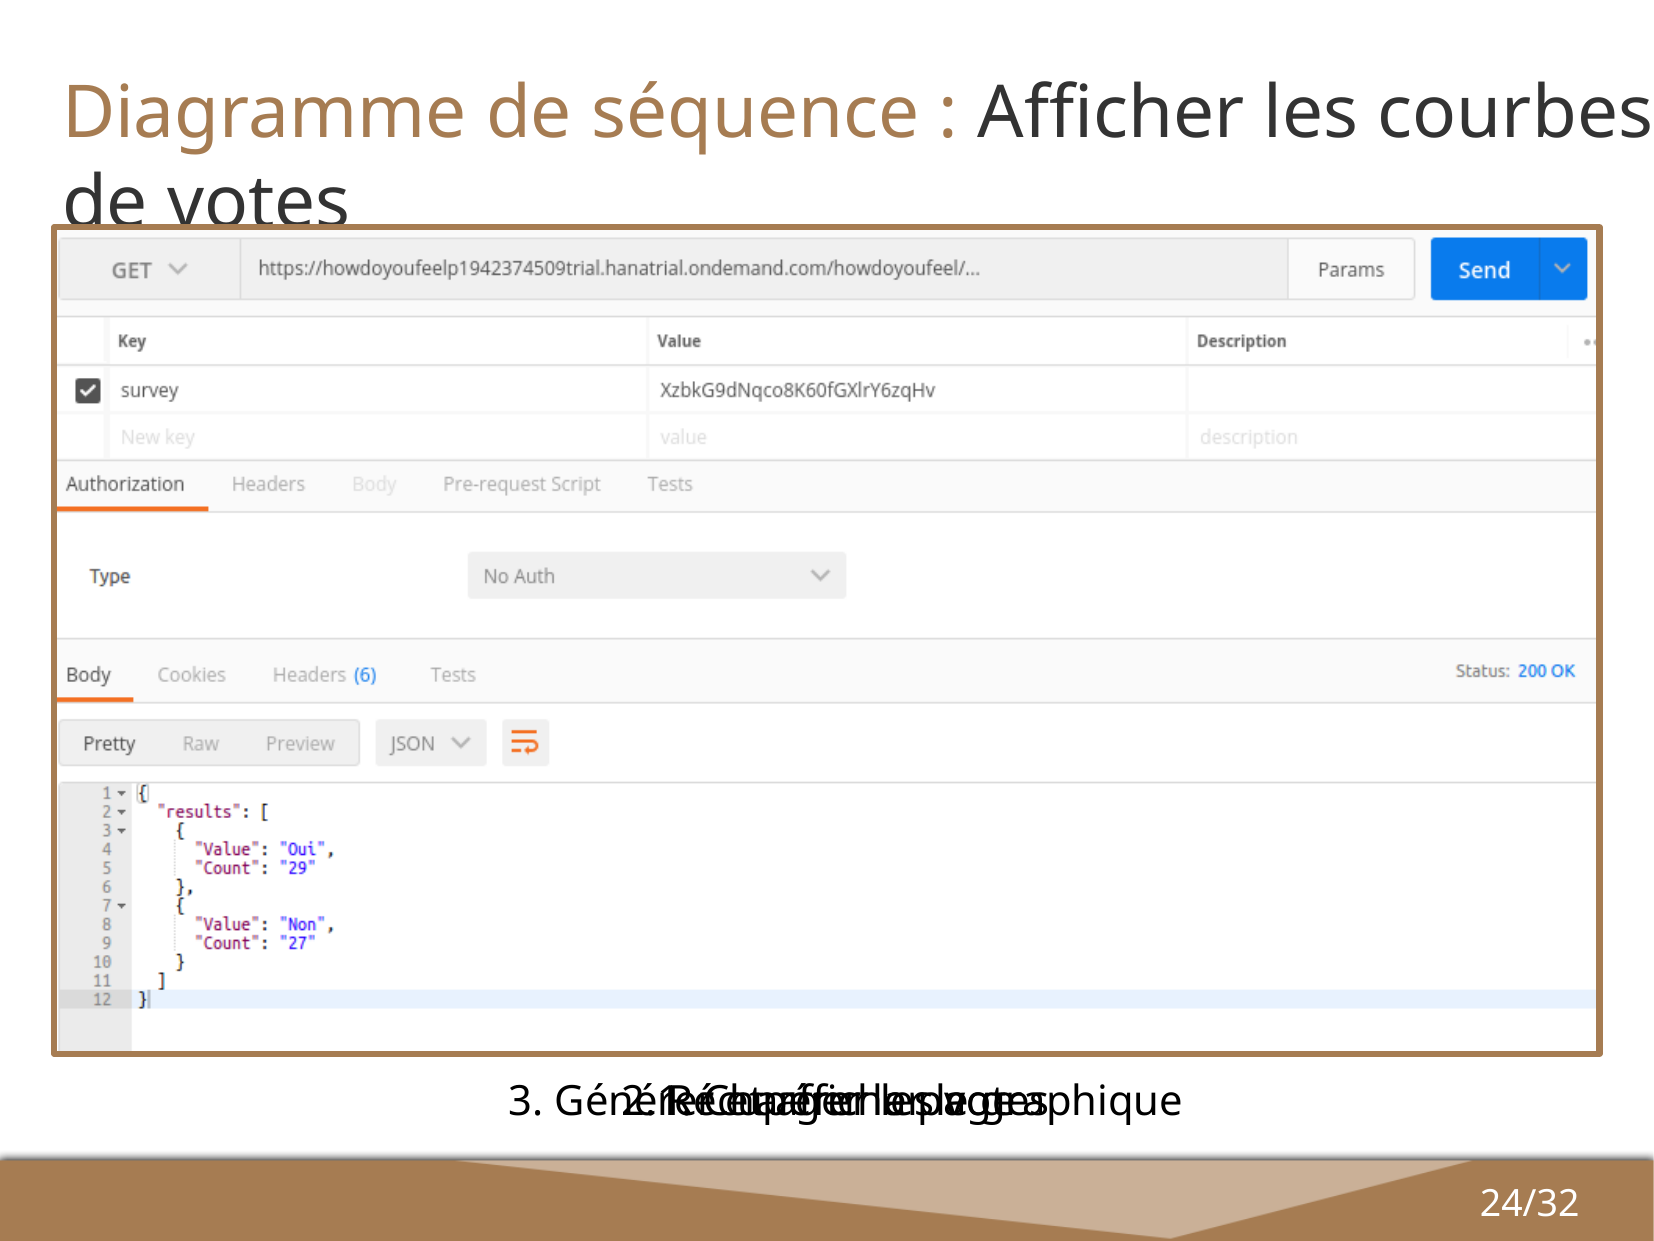

Diagramme de séquence : Afficher les courbes
de votes
// Récupération des votes
$.ajax({
	url :
	"https://howdoyoufeelp1942374509trial.hanatrial.ondemand.com/howdoyoufeel/
	get_votes_pie.xsjs",
	type : "GET",
	data: {
		survey: idSurvey
	},
	dataType : "json",
	success : function(data){
		callback(data, view);
	}
});
3. Générer et afficher le graphique
2. Récupérer les votes
1. Charger la page